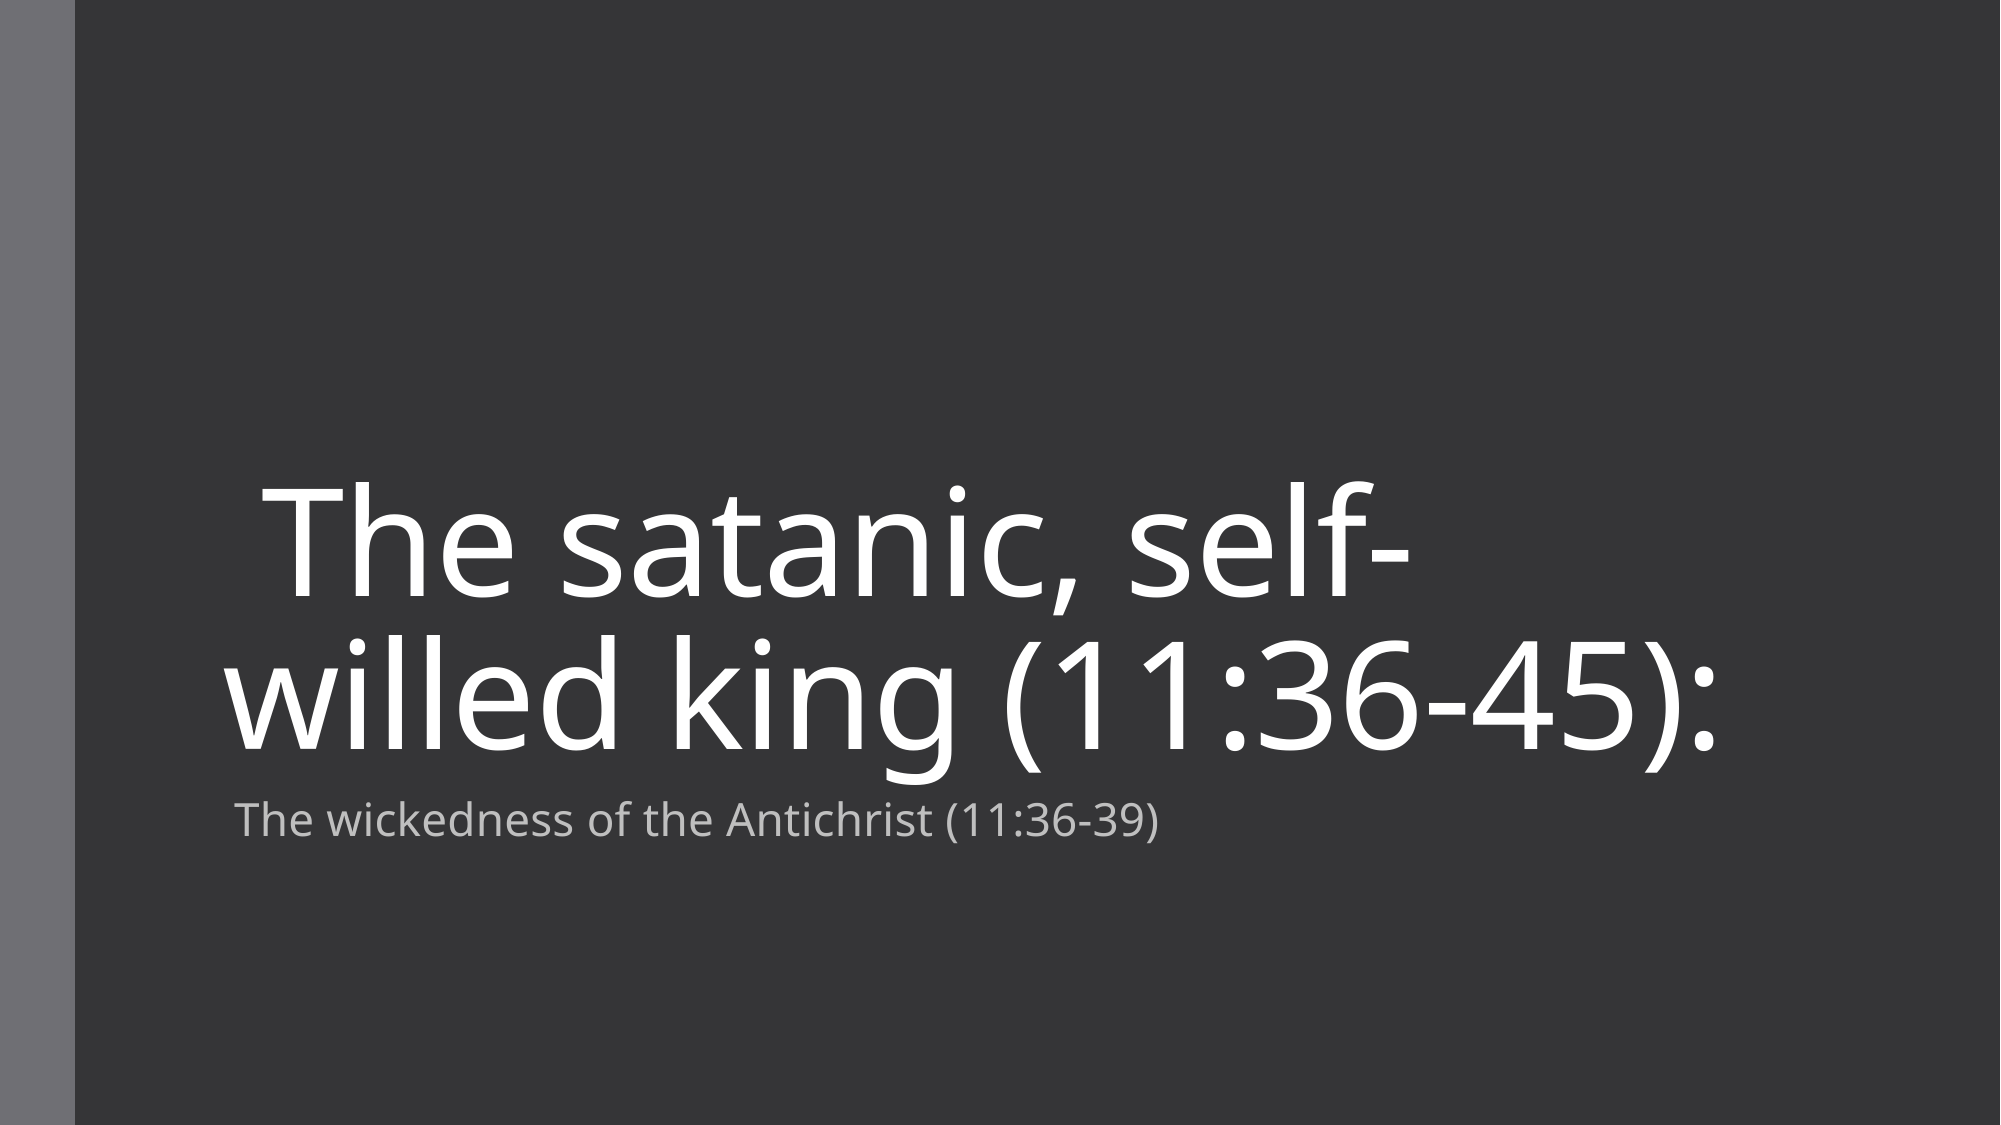

# The satanic, self-willed king (11:36-45):
 The wickedness of the Antichrist (11:36-39)